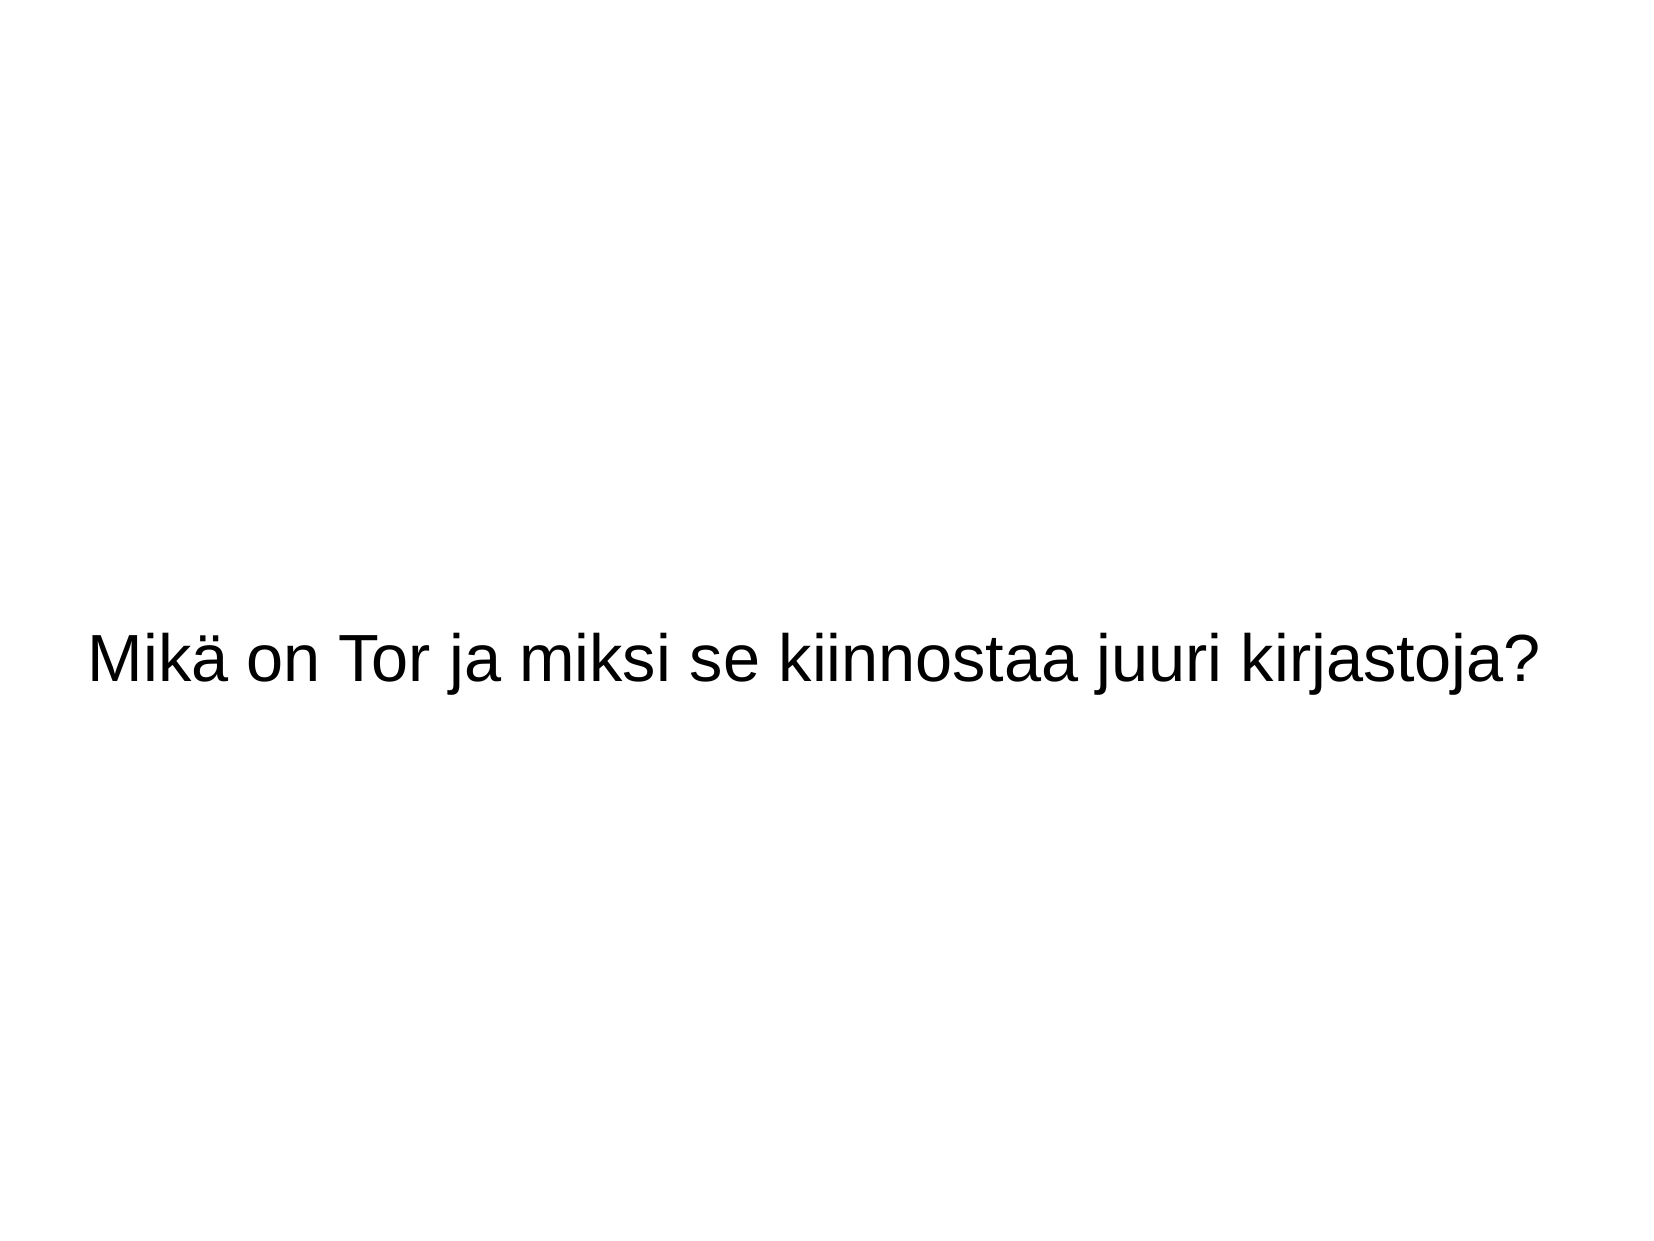

# Mikä on Tor ja miksi se kiinnostaa juuri kirjastoja?